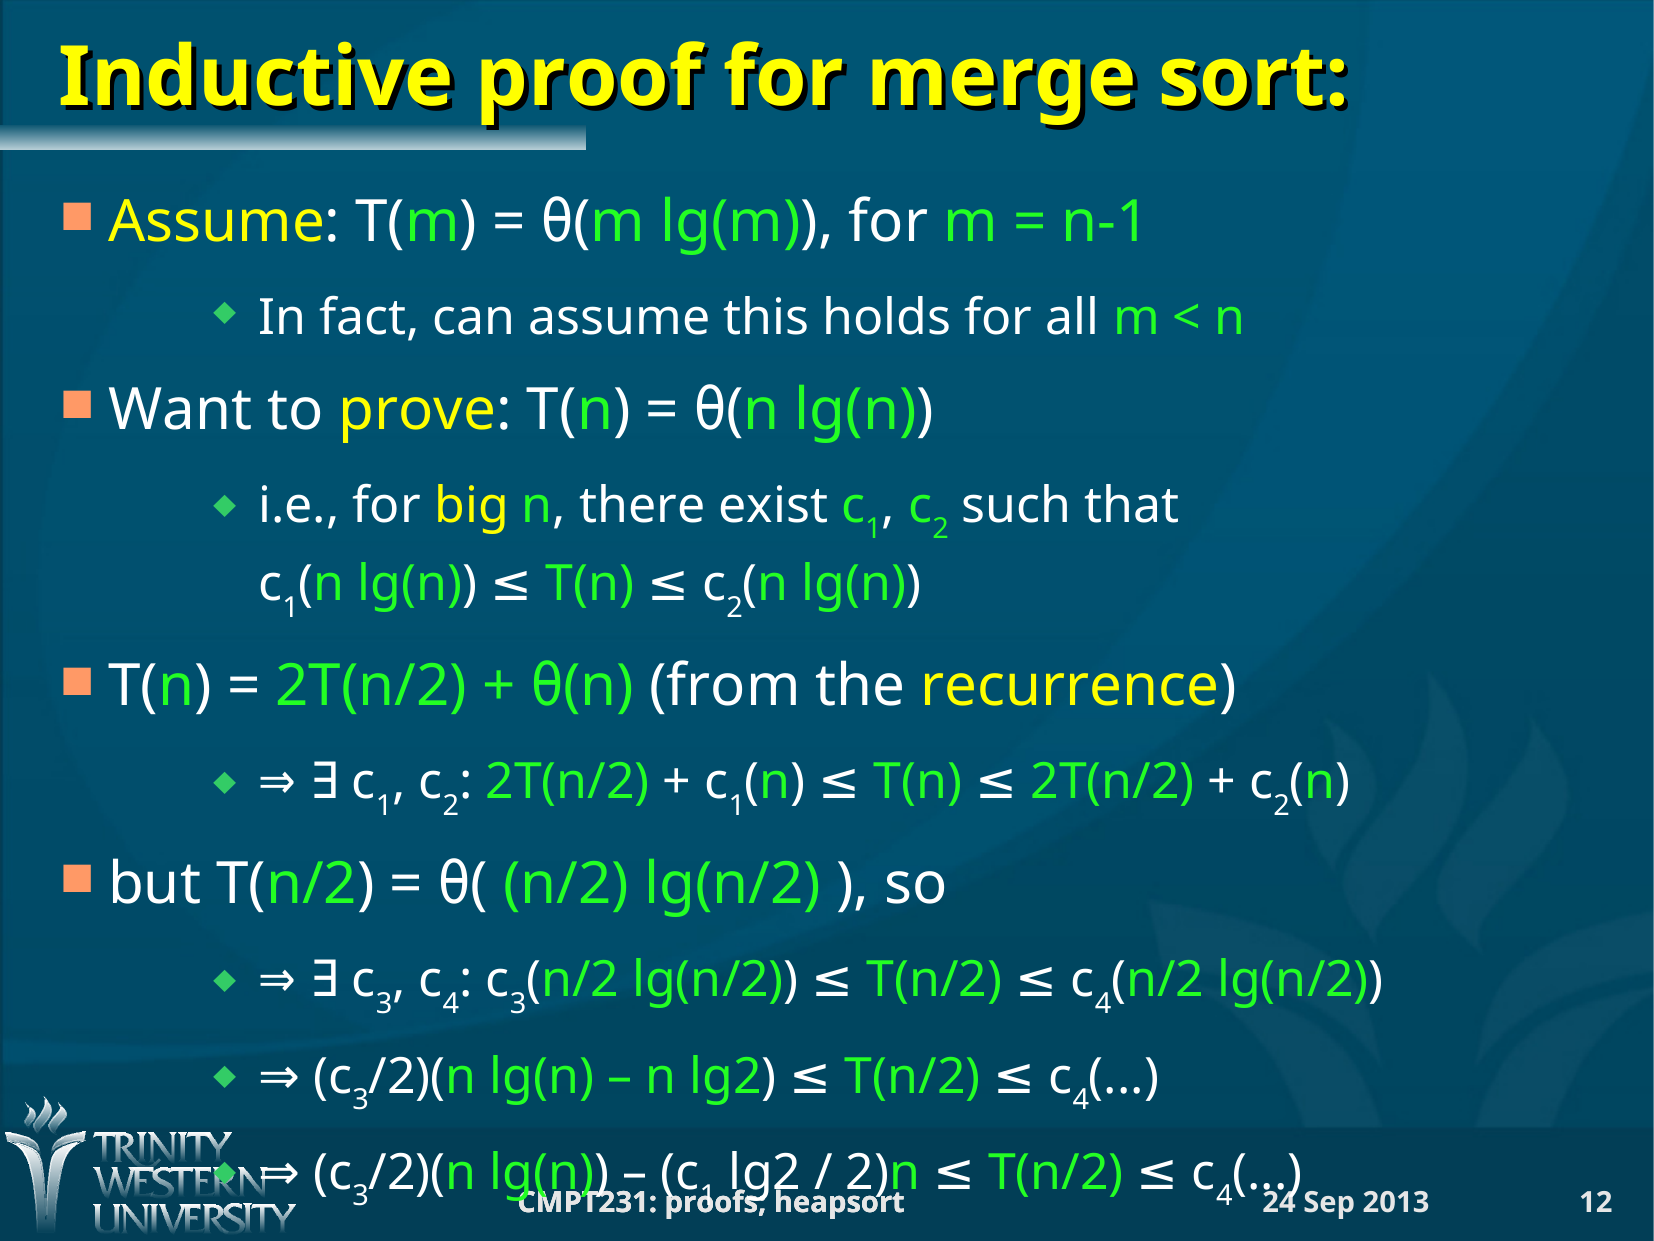

# Inductive proof for merge sort:
Assume: T(m) = θ(m lg(m)), for m = n-1
In fact, can assume this holds for all m < n
Want to prove: T(n) = θ(n lg(n))
i.e., for big n, there exist c1, c2 such that
c1(n lg(n)) ≤ T(n) ≤ c2(n lg(n))
T(n) = 2T(n/2) + θ(n) (from the recurrence)
⇒ ∃ c1, c2: 2T(n/2) + c1(n) ≤ T(n) ≤ 2T(n/2) + c2(n)
but T(n/2) = θ( (n/2) lg(n/2) ), so
⇒ ∃ c3, c4: c3(n/2 lg(n/2)) ≤ T(n/2) ≤ c4(n/2 lg(n/2))
⇒ (c3/2)(n lg(n) – n lg2) ≤ T(n/2) ≤ c4(...)
⇒ (c3/2)(n lg(n)) – (c1 lg2 / 2)n ≤ T(n/2) ≤ c4(...)
CMPT231: proofs; heapsort
24 Sep 2013
12